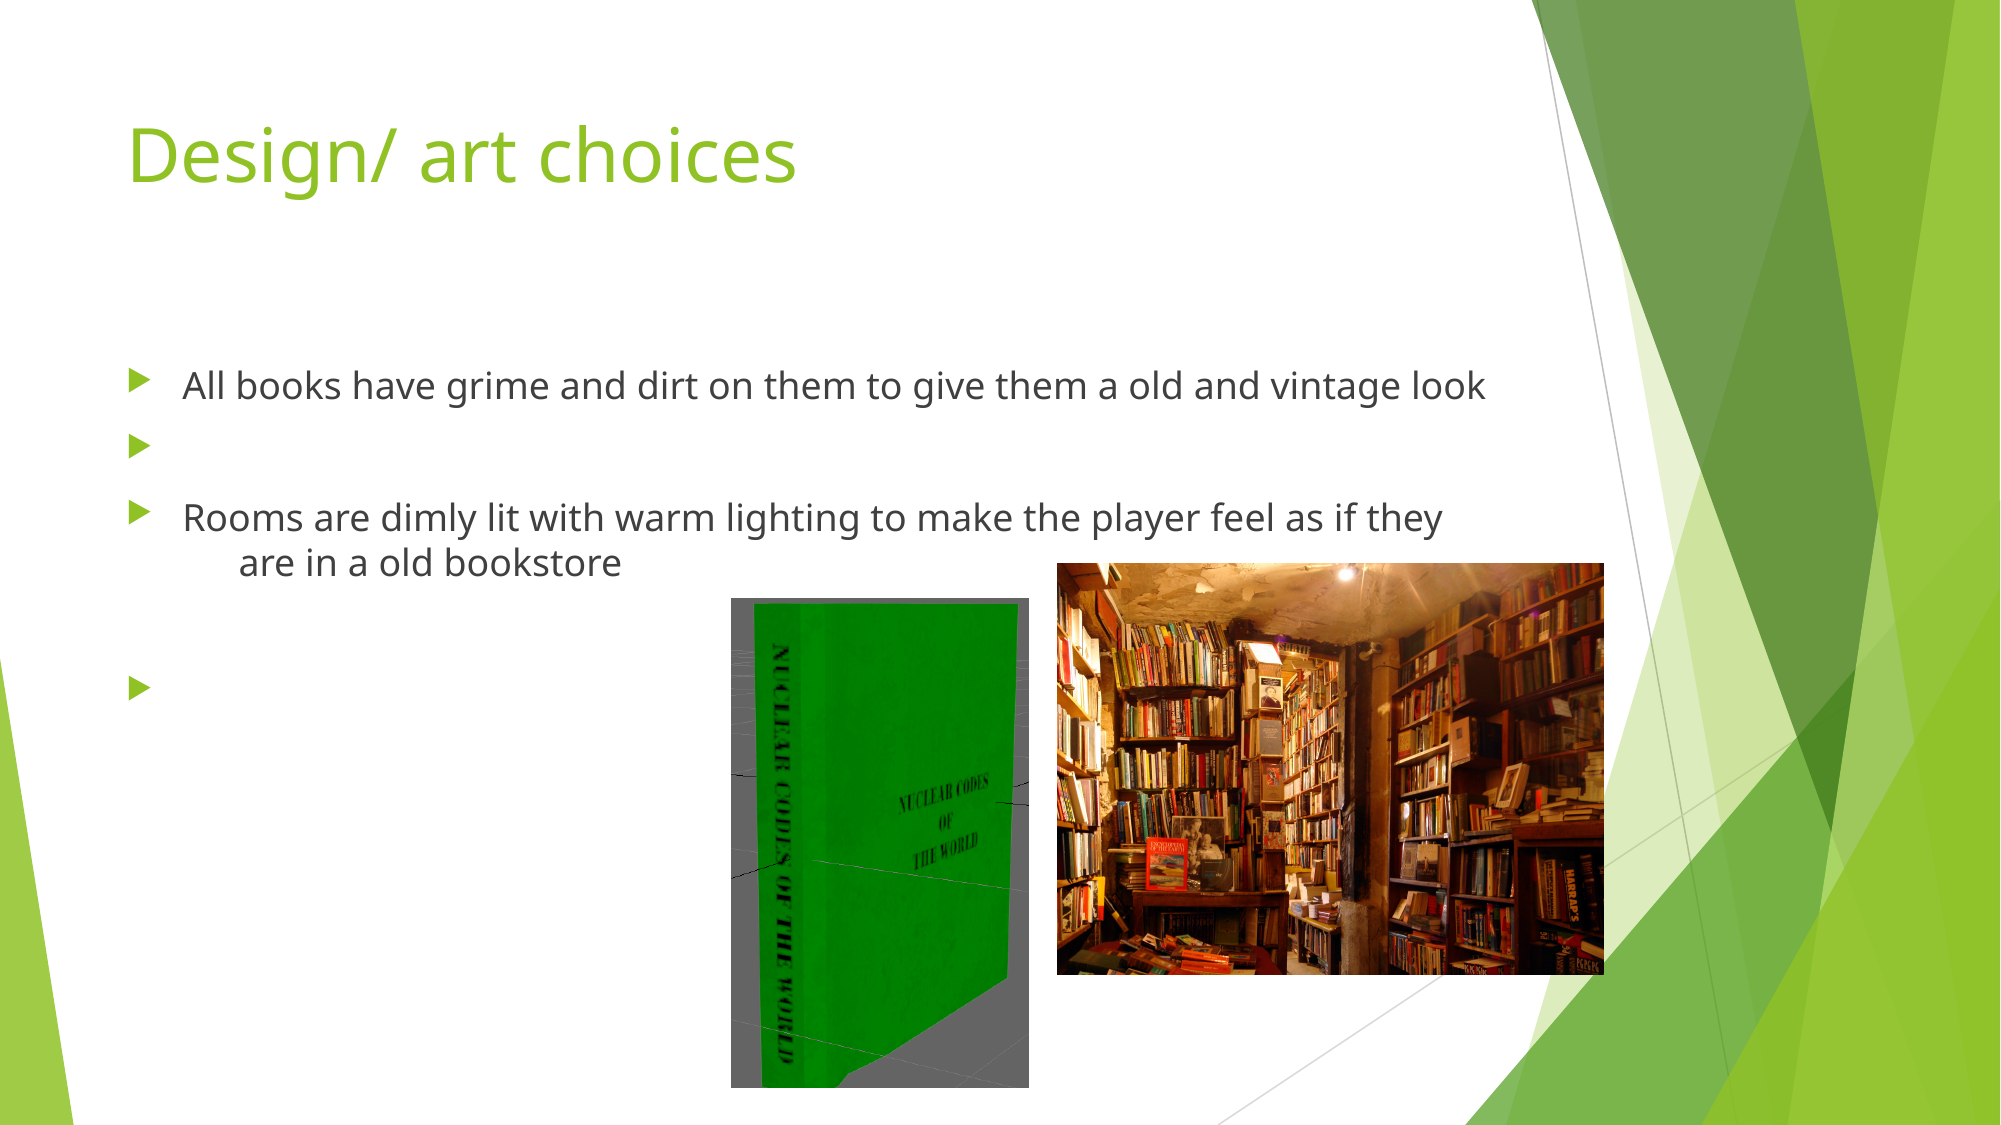

# Design/ art choices
All books have grime and dirt on them to give them a old and vintage look
Rooms are dimly lit with warm lighting to make the player feel as if they are in a old bookstore